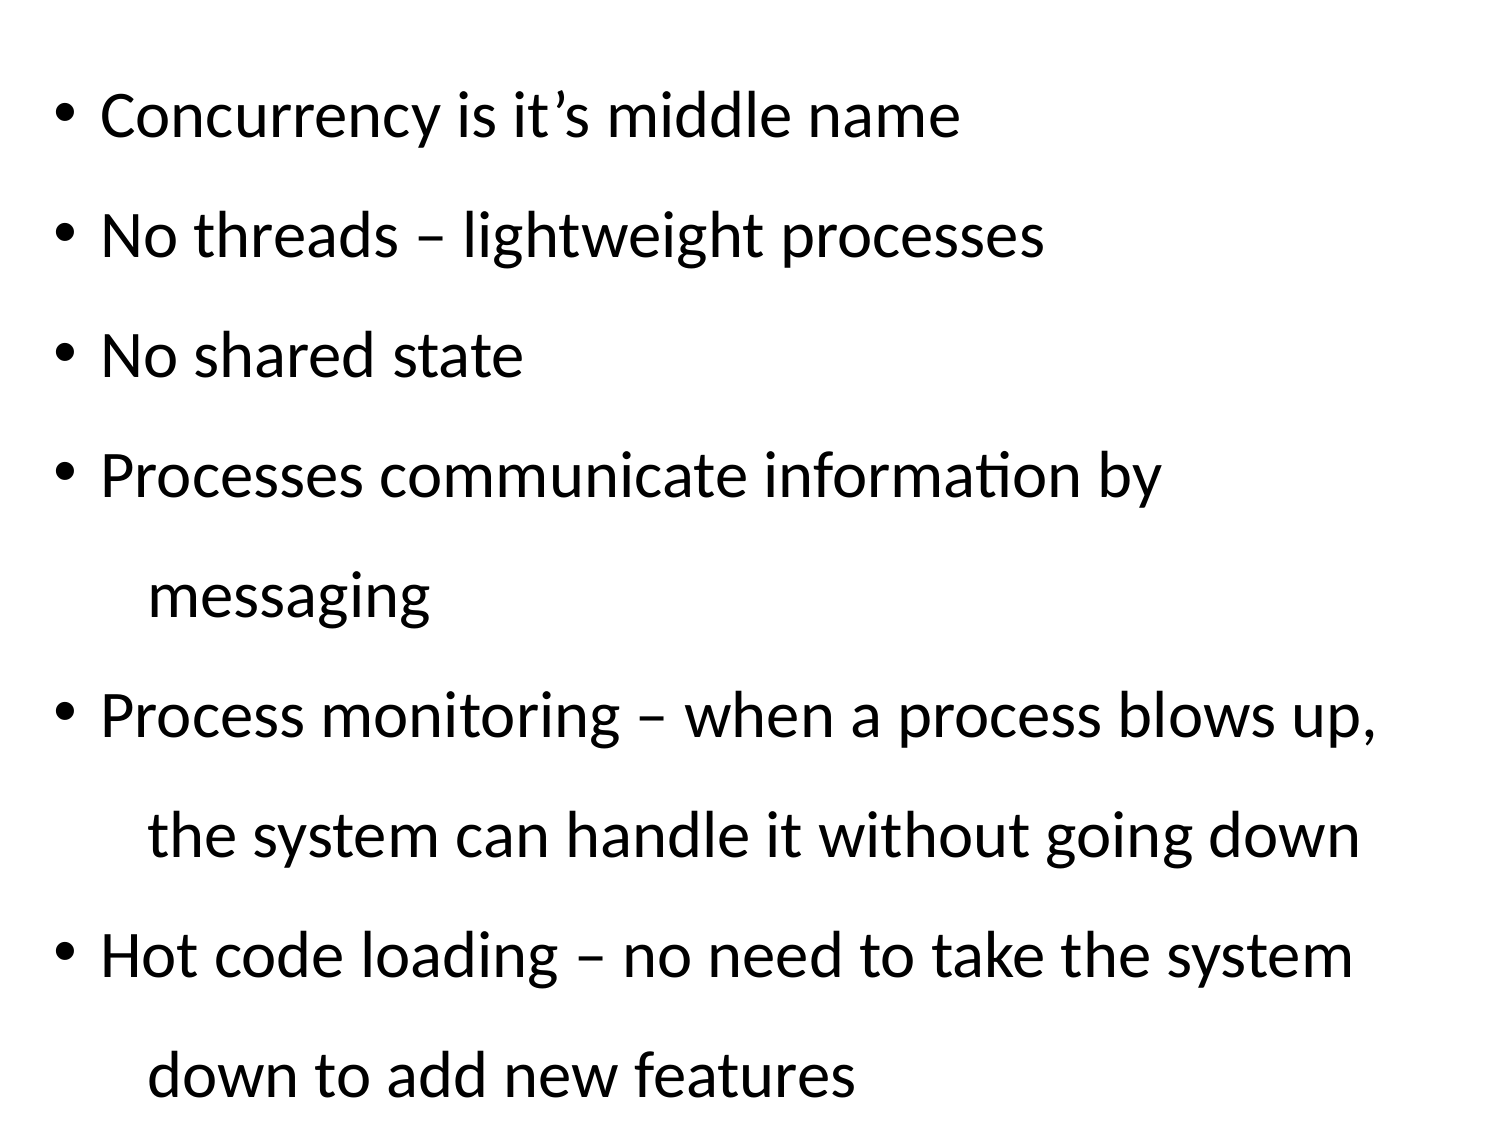

Concurrency is it’s middle name
No threads – lightweight processes
No shared state
Processes communicate information by messaging
Process monitoring – when a process blows up, the system can handle it without going down
Hot code loading – no need to take the system down to add new features